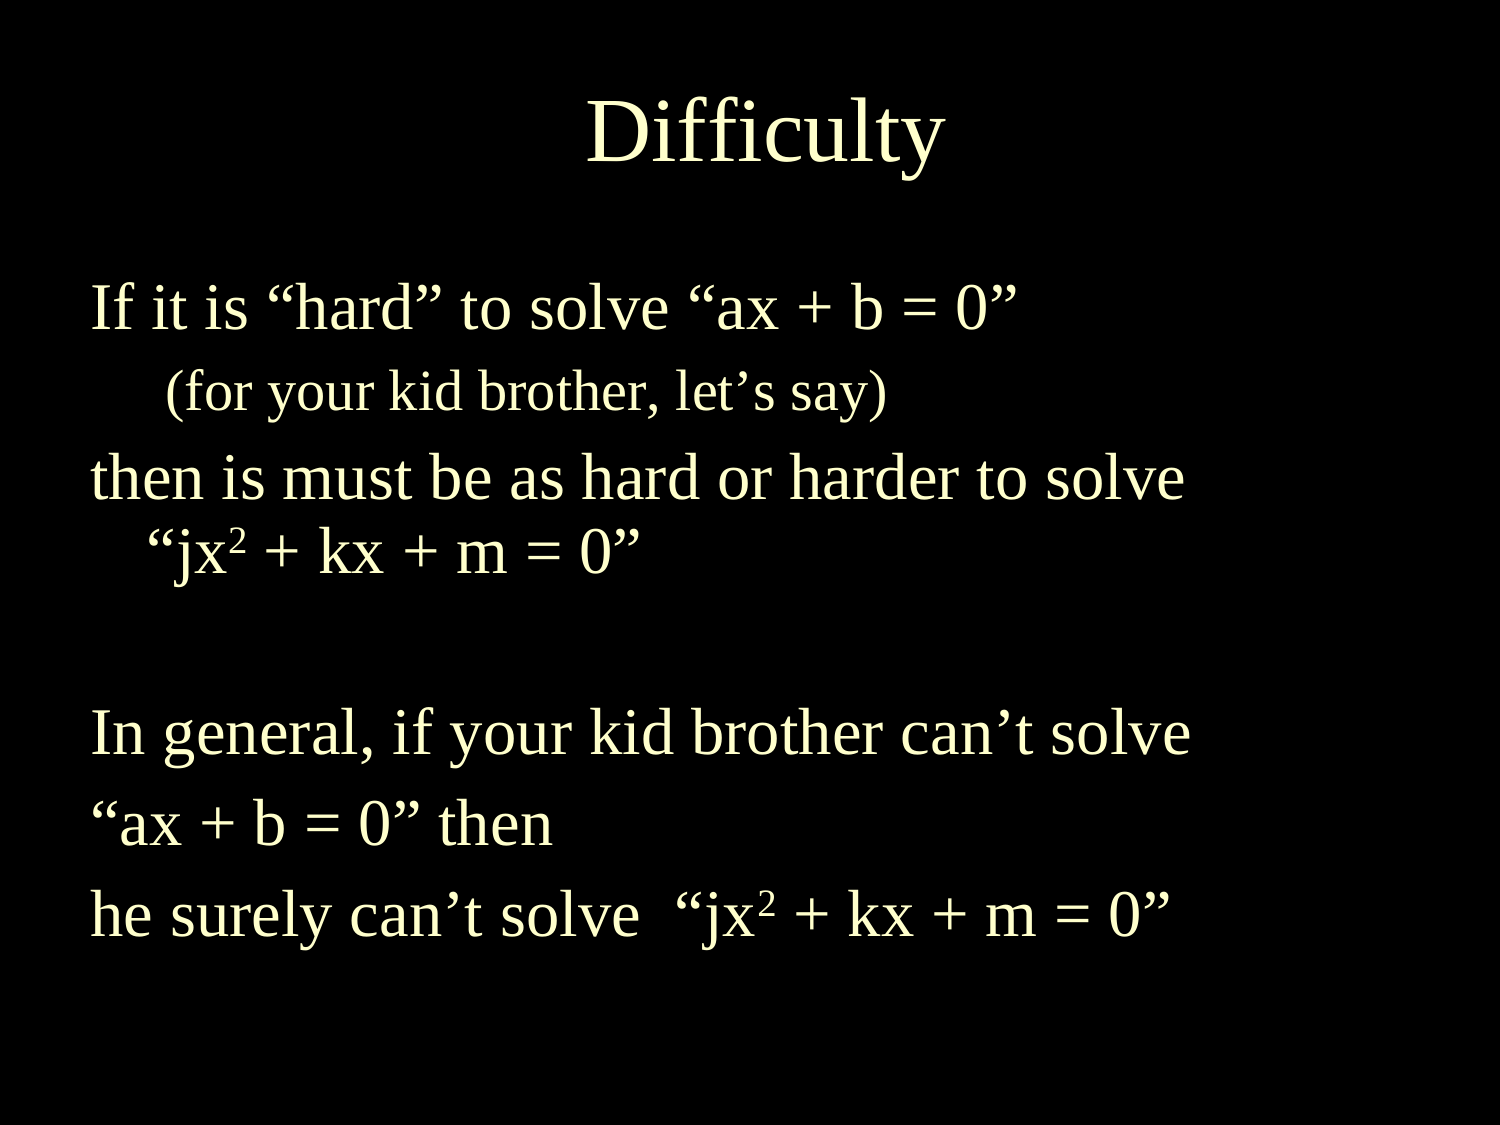

# Difficulty
If it is “hard” to solve “ax + b = 0”
(for your kid brother, let’s say)
then is must be as hard or harder to solve “jx2 + kx + m = 0”
In general, if your kid brother can’t solve
“ax + b = 0” then
he surely can’t solve “jx2 + kx + m = 0”